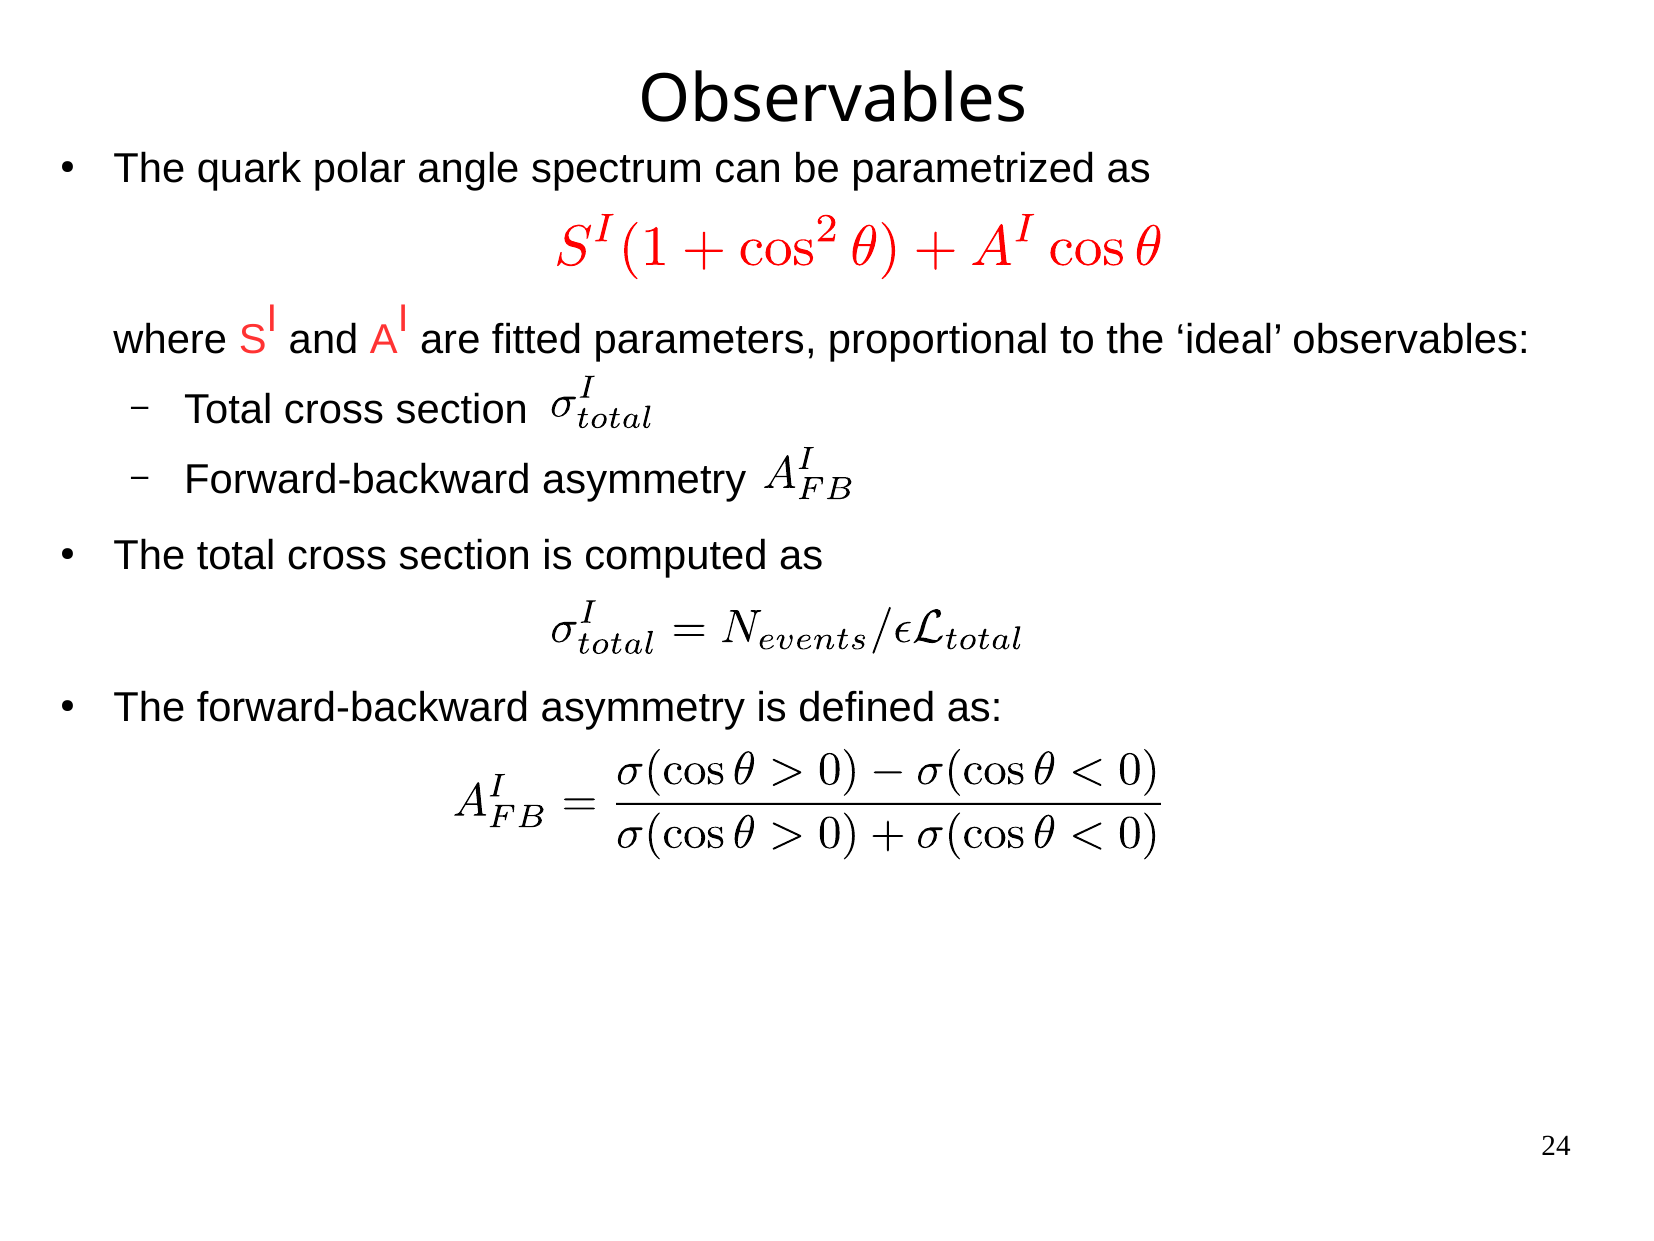

# Observables
The quark polar angle spectrum can be parametrized as
where SI and AI are fitted parameters, proportional to the ‘ideal’ observables:
Total cross section
Forward-backward asymmetry
The total cross section is computed as
The forward-backward asymmetry is defined as:
24